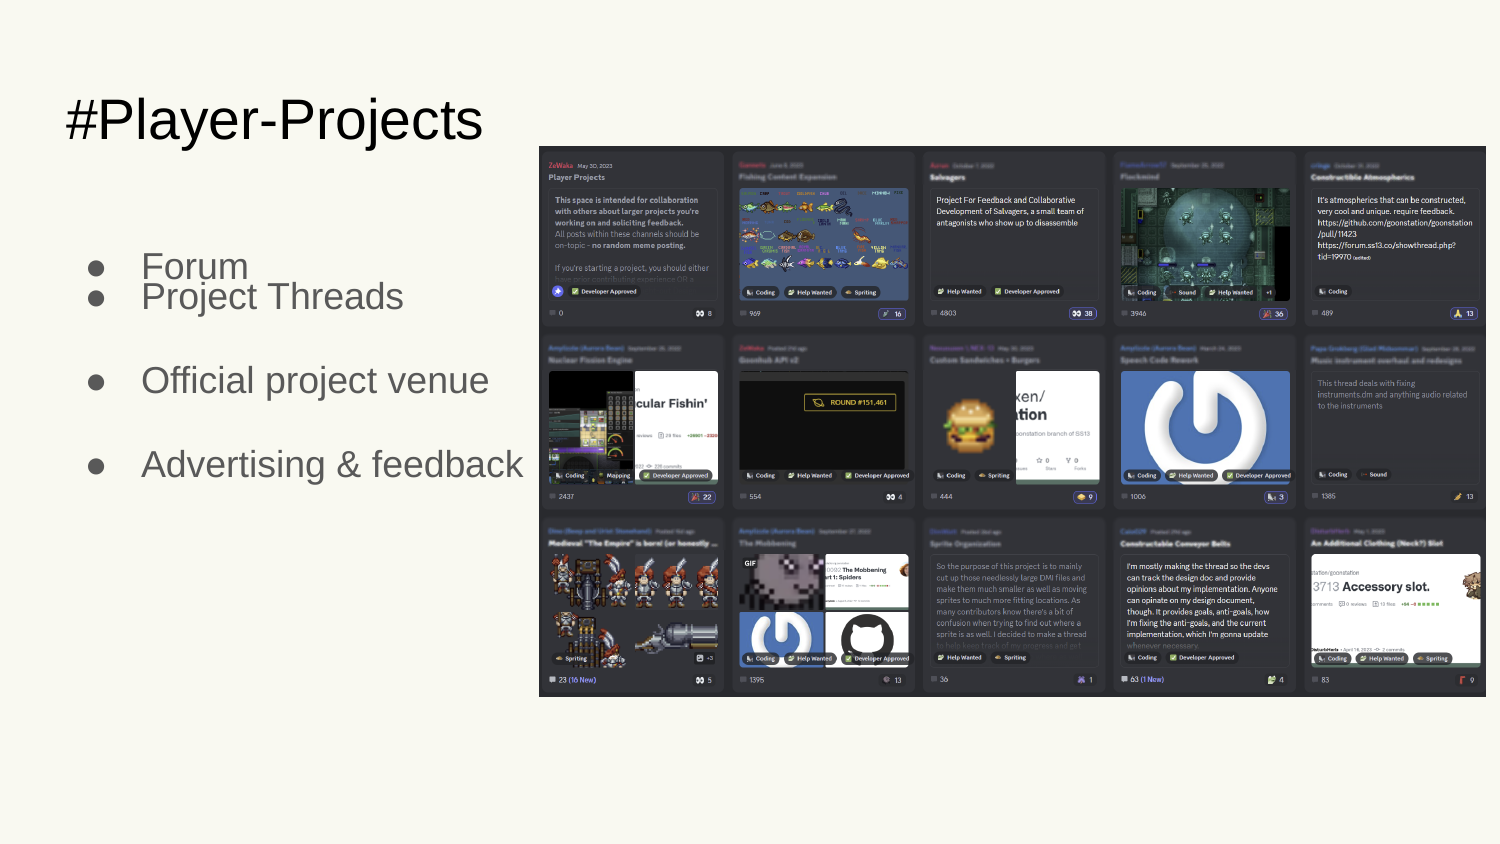

#Player-Projects
Project Threads
Official project venue
Advertising & feedback
# Forum